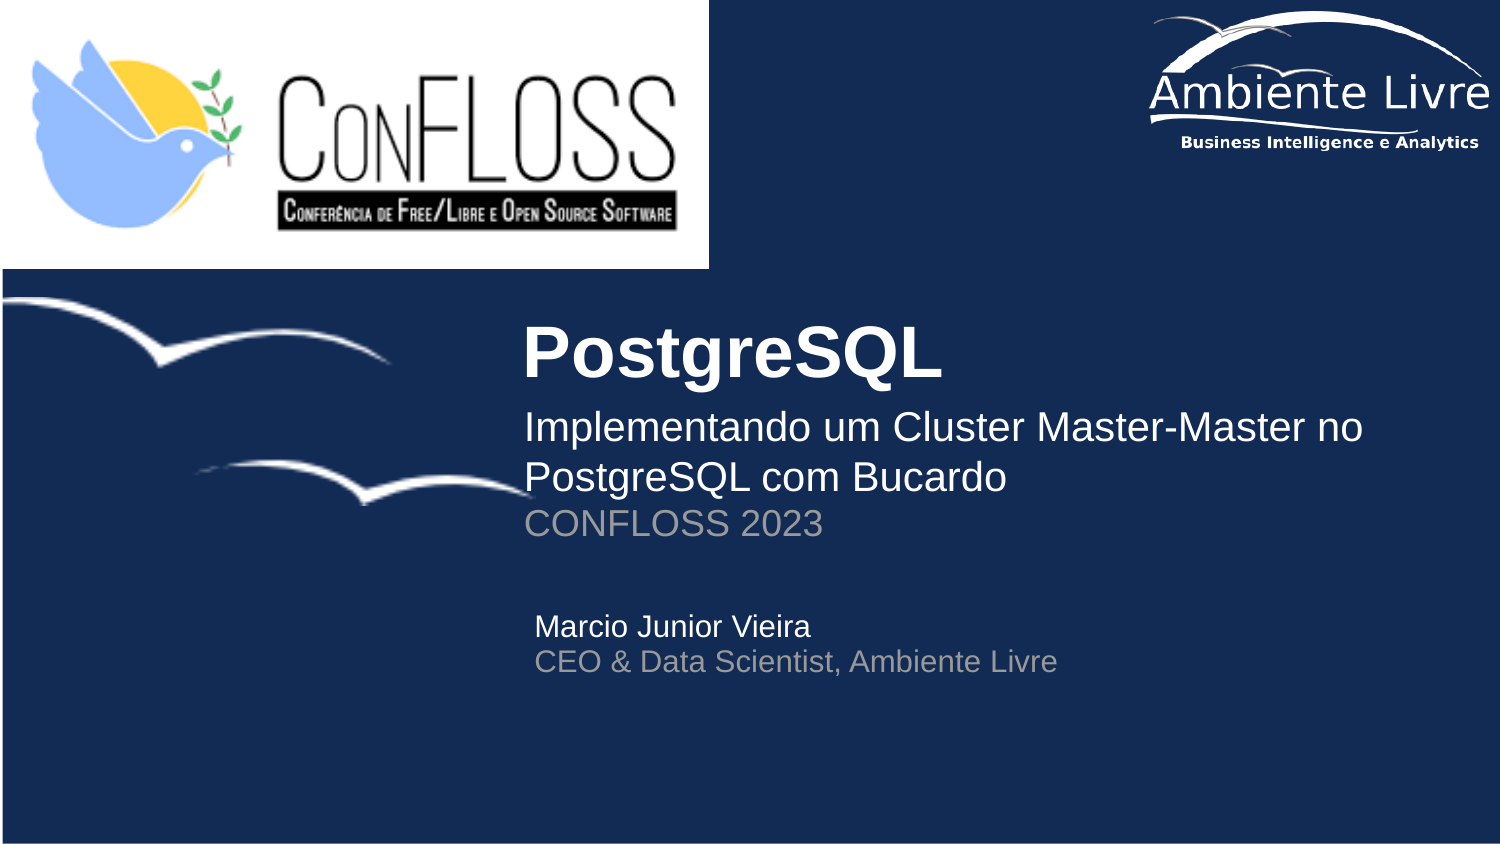

# PostgreSQL
Implementando um Cluster Master-Master no PostgreSQL com Bucardo
CONFLOSS 2023
Marcio Junior Vieira
CEO & Data Scientist, Ambiente Livre